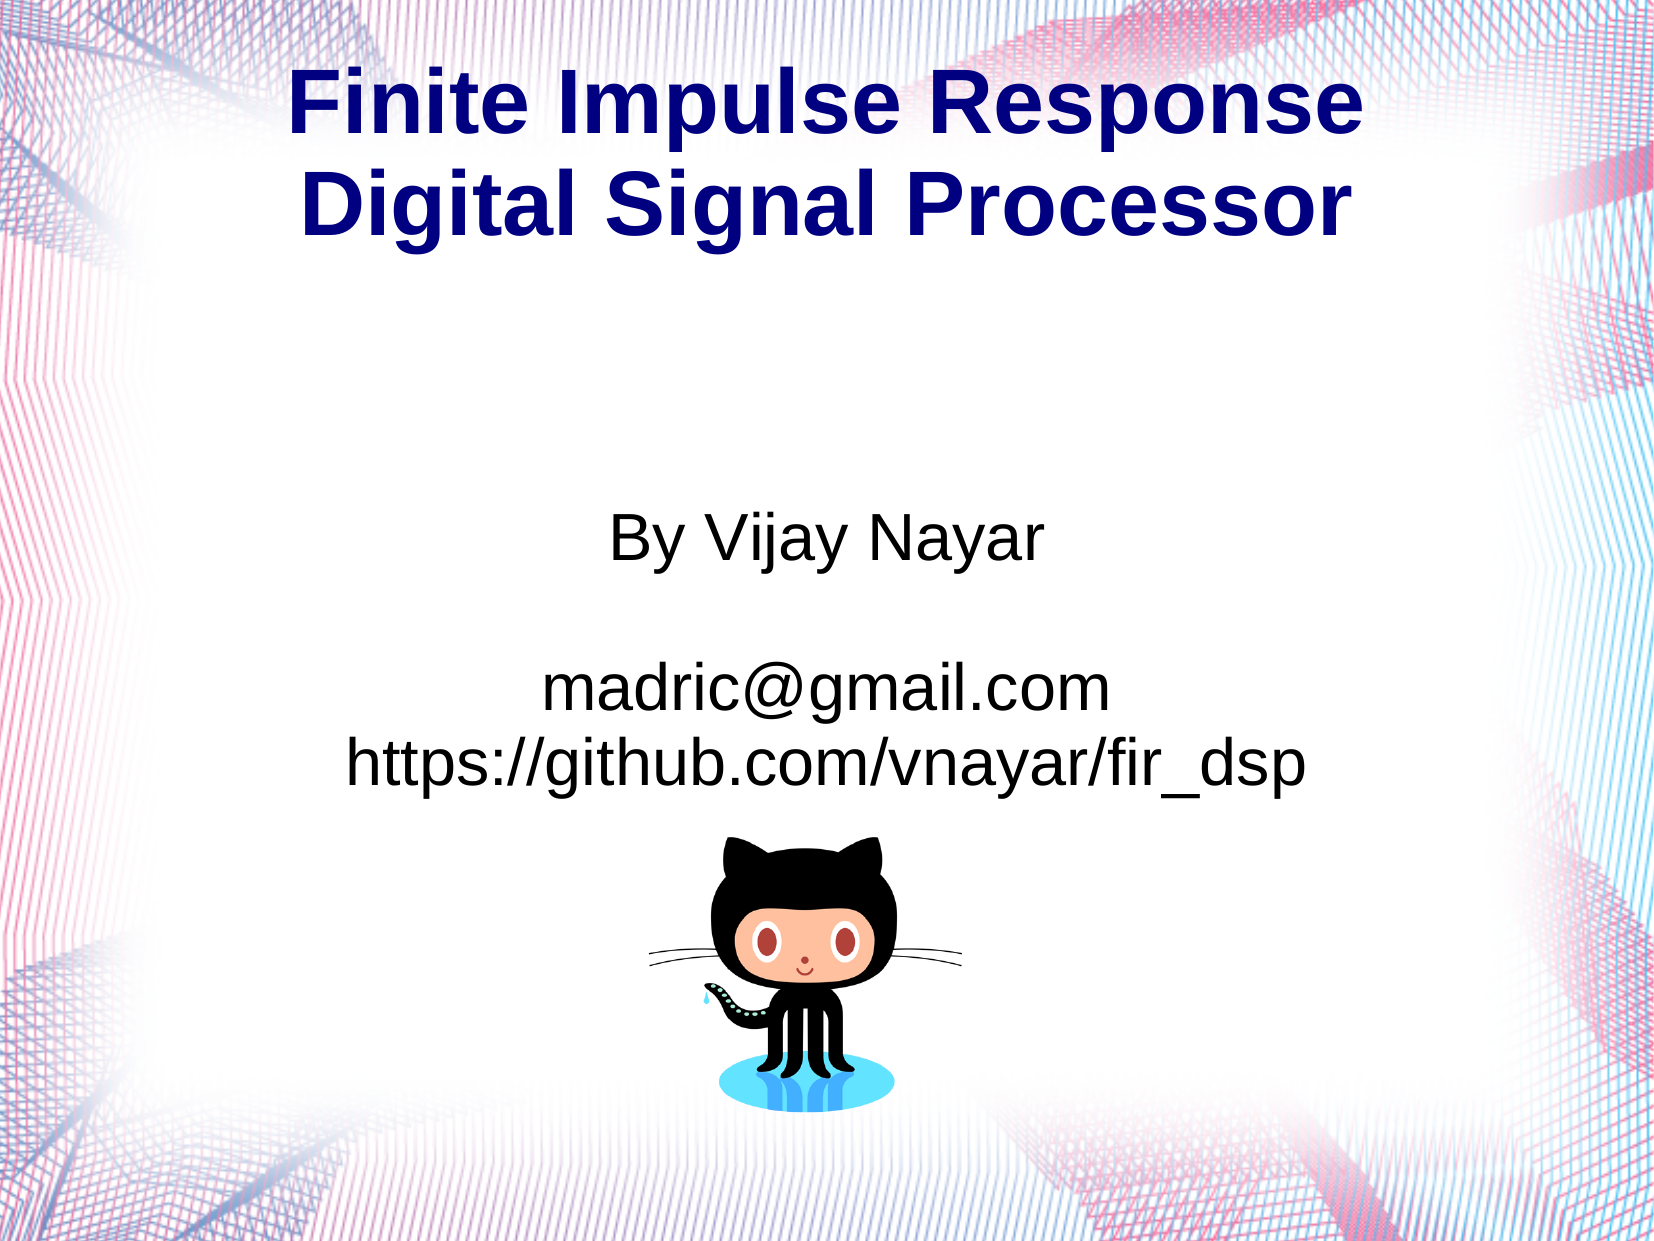

# Finite Impulse Response Digital Signal Processor
By Vijay Nayar
madric@gmail.com
https://github.com/vnayar/fir_dsp